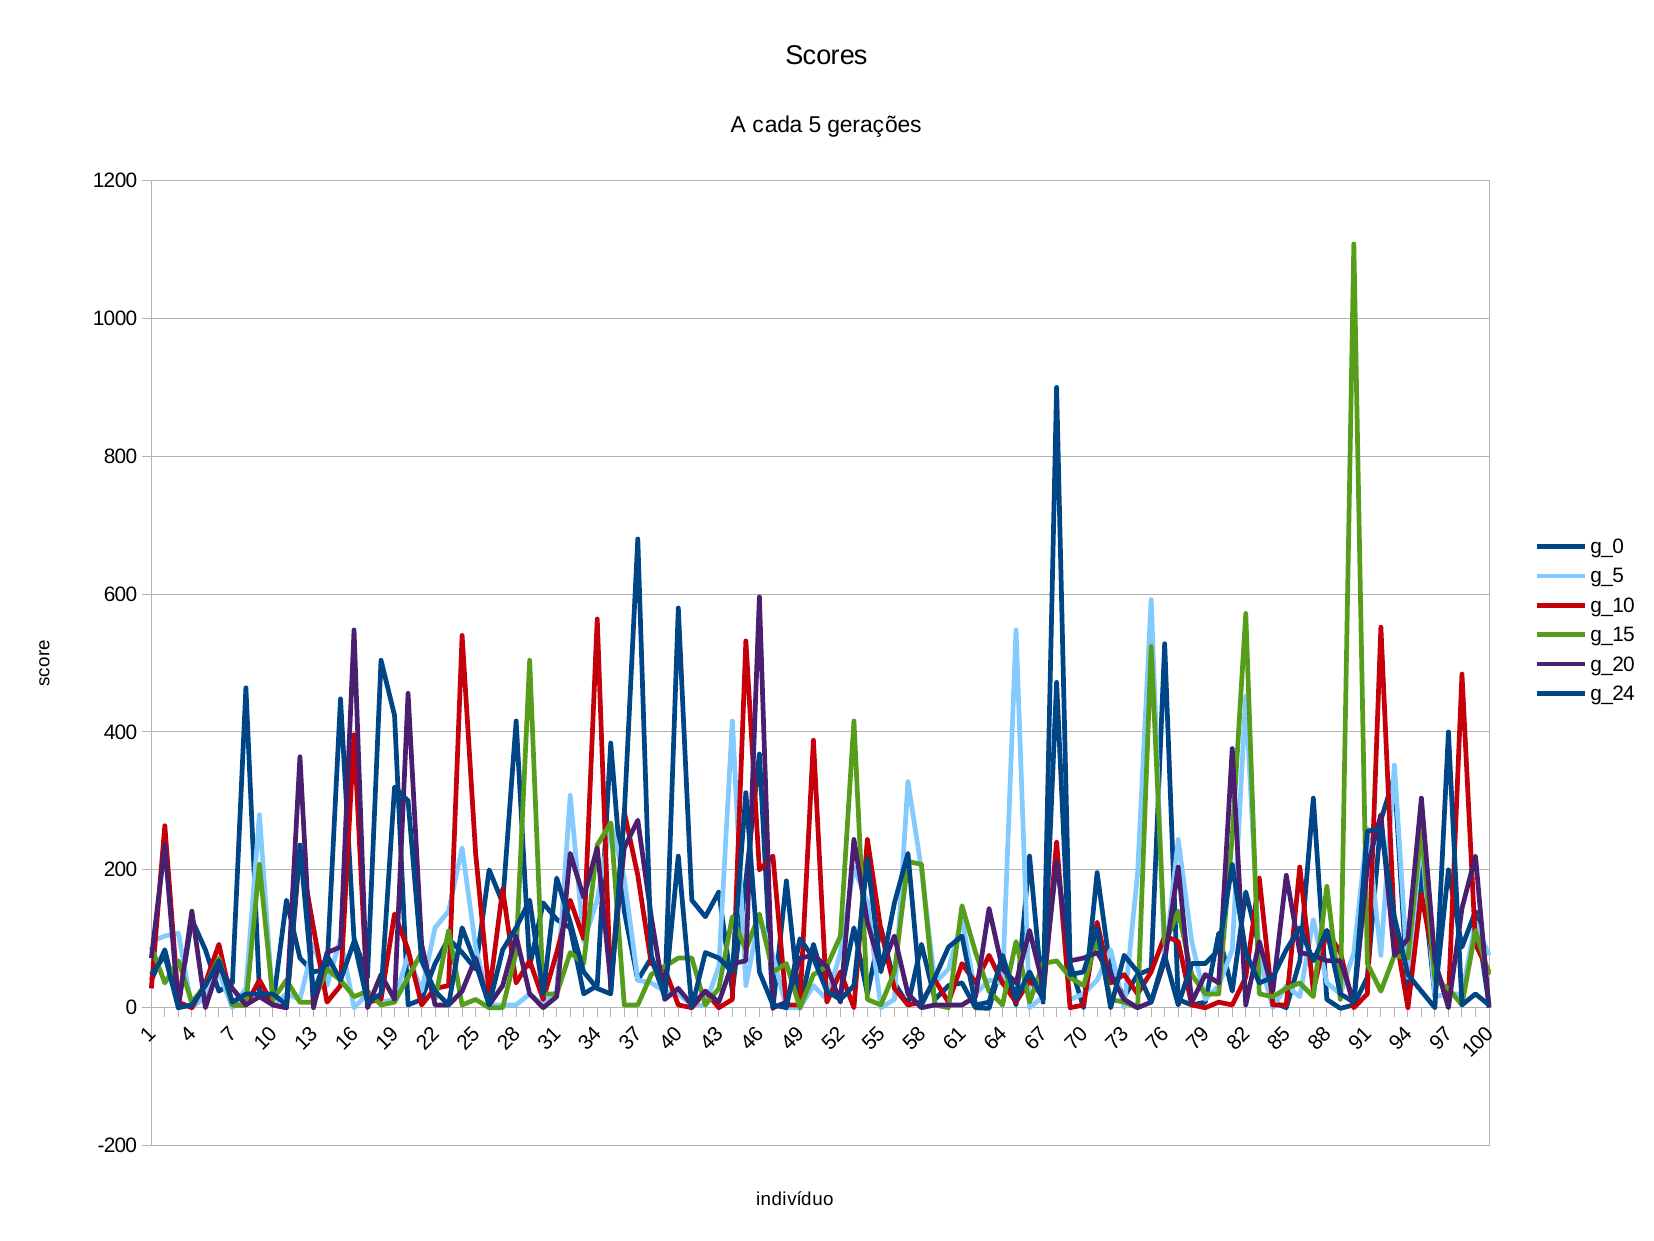

### Chart: Scores
A cada 5 gerações
| Category | g_0 | g_5 | g_10 | g_15 | g_20 | g_24 |
|---|---|---|---|---|---|---|
| 1 | 40.0 | 96.0 | 28.0 | 88.0 | 72.0 | 48.0 |
| 2 | 84.0 | 104.0 | 264.0 | 36.0 | 236.0 | 76.0 |
| 3 | 4.0 | 108.0 | 8.0 | 68.0 | 0.0 | 0.0 |
| 4 | 128.0 | 0.0 | 0.0 | 8.0 | 140.0 | 4.0 |
| 5 | 84.0 | 16.0 | 36.0 | 32.0 | 0.0 | 32.0 |
| 6 | 24.0 | 52.0 | 92.0 | 72.0 | 60.0 | 68.0 |
| 7 | 36.0 | 0.0 | 4.0 | 4.0 | 28.0 | 8.0 |
| 8 | 464.0 | 28.0 | 4.0 | 4.0 | 4.0 | 20.0 |
| 9 | 24.0 | 280.0 | 40.0 | 208.0 | 16.0 | 20.0 |
| 10 | 4.0 | 4.0 | 4.0 | 12.0 | 4.0 | 20.0 |
| 11 | 156.0 | 20.0 | 0.0 | 40.0 | 0.0 | 4.0 |
| 12 | 72.0 | 12.0 | 228.0 | 8.0 | 364.0 | 236.0 |
| 13 | 52.0 | 92.0 | 116.0 | 8.0 | 0.0 | 20.0 |
| 14 | 56.0 | 32.0 | 8.0 | 56.0 | 80.0 | 76.0 |
| 15 | 448.0 | 100.0 | 32.0 | 40.0 | 88.0 | 40.0 |
| 16 | 100.0 | 0.0 | 396.0 | 16.0 | 548.0 | 96.0 |
| 17 | 44.0 | 20.0 | 8.0 | 24.0 | 0.0 | 8.0 |
| 18 | 504.0 | 8.0 | 12.0 | 4.0 | 48.0 | 20.0 |
| 19 | 424.0 | 12.0 | 136.0 | 8.0 | 12.0 | 320.0 |
| 20 | 4.0 | 76.0 | 84.0 | 44.0 | 456.0 | 300.0 |
| 21 | 12.0 | 24.0 | 4.0 | 80.0 | 92.0 | 68.0 |
| 22 | 64.0 | 116.0 | 28.0 | 12.0 | 4.0 | 24.0 |
| 23 | 100.0 | 140.0 | 32.0 | 112.0 | 4.0 | 4.0 |
| 24 | 80.0 | 232.0 | 540.0 | 4.0 | 24.0 | 116.0 |
| 25 | 56.0 | 88.0 | 224.0 | 12.0 | 72.0 | 64.0 |
| 26 | 200.0 | 4.0 | 20.0 | 0.0 | 4.0 | 4.0 |
| 27 | 152.0 | 4.0 | 172.0 | 0.0 | 32.0 | 84.0 |
| 28 | 416.0 | 4.0 | 36.0 | 80.0 | 104.0 | 116.0 |
| 29 | 60.0 | 20.0 | 68.0 | 504.0 | 20.0 | 156.0 |
| 30 | 152.0 | 4.0 | 12.0 | 20.0 | 0.0 | 20.0 |
| 31 | 128.0 | 24.0 | 80.0 | 20.0 | 16.0 | 188.0 |
| 32 | 116.0 | 308.0 | 156.0 | 80.0 | 224.0 | 124.0 |
| 33 | 20.0 | 96.0 | 100.0 | 64.0 | 160.0 | 52.0 |
| 34 | 32.0 | 156.0 | 564.0 | 236.0 | 232.0 | 28.0 |
| 35 | 384.0 | 268.0 | 24.0 | 268.0 | 36.0 | 20.0 |
| 36 | 140.0 | 188.0 | 284.0 | 4.0 | 232.0 | 280.0 |
| 37 | 40.0 | 40.0 | 192.0 | 4.0 | 272.0 | 680.0 |
| 38 | 72.0 | 36.0 | 64.0 | 48.0 | 132.0 | 76.0 |
| 39 | 16.0 | 24.0 | 56.0 | 60.0 | 12.0 | 16.0 |
| 40 | 580.0 | 20.0 | 4.0 | 72.0 | 28.0 | 220.0 |
| 41 | 156.0 | 4.0 | 0.0 | 72.0 | 4.0 | 0.0 |
| 42 | 132.0 | 4.0 | 24.0 | 4.0 | 24.0 | 80.0 |
| 43 | 168.0 | 60.0 | 0.0 | 28.0 | 8.0 | 72.0 |
| 44 | 24.0 | 416.0 | 12.0 | 132.0 | 64.0 | 52.0 |
| 45 | 184.0 | 32.0 | 532.0 | 84.0 | 68.0 | 312.0 |
| 46 | 368.0 | 132.0 | 200.0 | 136.0 | 596.0 | 52.0 |
| 47 | -1.0 | 76.0 | 220.0 | 52.0 | 0.0 | 4.0 |
| 48 | 184.0 | 0.0 | 4.0 | 64.0 | 8.0 | 0.0 |
| 49 | -1.0 | 0.0 | 4.0 | 0.0 | 72.0 | 100.0 |
| 50 | 92.0 | 32.0 | 388.0 | 48.0 | 76.0 | 72.0 |
| 51 | 24.0 | 12.0 | 8.0 | 60.0 | 60.0 | 24.0 |
| 52 | 20.0 | 80.0 | 52.0 | 104.0 | 8.0 | 12.0 |
| 53 | 116.0 | 204.0 | 0.0 | 416.0 | 244.0 | 32.0 |
| 54 | 20.0 | 152.0 | 244.0 | 12.0 | 124.0 | 216.0 |
| 55 | 116.0 | 0.0 | 112.0 | 4.0 | 56.0 | 52.0 |
| 56 | 36.0 | 12.0 | 28.0 | 52.0 | 104.0 | 152.0 |
| 57 | 4.0 | 328.0 | 4.0 | 212.0 | 20.0 | 224.0 |
| 58 | 92.0 | 200.0 | 8.0 | 208.0 | 0.0 | 4.0 |
| 59 | 12.0 | 36.0 | 40.0 | 4.0 | 4.0 | 44.0 |
| 60 | 32.0 | 56.0 | 8.0 | 0.0 | 4.0 | 88.0 |
| 61 | 36.0 | 128.0 | 64.0 | 148.0 | 4.0 | 104.0 |
| 62 | 0.0 | 20.0 | 36.0 | 80.0 | 16.0 | 4.0 |
| 63 | -1.0 | 40.0 | 76.0 | 24.0 | 144.0 | 8.0 |
| 64 | 68.0 | 36.0 | 36.0 | 4.0 | 56.0 | 76.0 |
| 65 | 4.0 | 548.0 | 8.0 | 96.0 | 36.0 | 12.0 |
| 66 | 220.0 | 0.0 | 40.0 | 8.0 | 112.0 | 52.0 |
| 67 | 8.0 | 16.0 | 16.0 | 64.0 | 32.0 | 12.0 |
| 68 | 900.0 | 224.0 | 240.0 | 68.0 | 212.0 | 472.0 |
| 69 | 64.0 | 12.0 | 0.0 | 44.0 | 68.0 | 48.0 |
| 70 | 0.0 | 20.0 | 4.0 | 32.0 | 72.0 | 52.0 |
| 71 | 196.0 | 40.0 | 124.0 | 100.0 | 80.0 | 116.0 |
| 72 | 52.0 | 84.0 | 36.0 | 12.0 | 48.0 | 0.0 |
| 73 | 16.0 | 0.0 | 48.0 | 8.0 | 12.0 | 76.0 |
| 74 | 48.0 | 196.0 | 20.0 | 0.0 | 0.0 | 52.0 |
| 75 | 56.0 | 592.0 | 52.0 | 524.0 | 8.0 | 8.0 |
| 76 | 528.0 | 64.0 | 104.0 | 92.0 | 68.0 | 76.0 |
| 77 | 12.0 | 244.0 | 96.0 | 140.0 | 204.0 | 4.0 |
| 78 | 4.0 | 96.0 | 4.0 | 48.0 | 8.0 | 64.0 |
| 79 | 8.0 | 12.0 | 0.0 | 20.0 | 48.0 | 64.0 |
| 80 | 108.0 | 32.0 | 8.0 | 20.0 | 36.0 | 84.0 |
| 81 | 24.0 | 84.0 | 4.0 | 248.0 | 376.0 | 208.0 |
| 82 | 168.0 | 452.0 | 44.0 | 572.0 | 4.0 | 80.0 |
| 83 | 88.0 | 72.0 | 188.0 | 20.0 | 96.0 | 36.0 |
| 84 | 8.0 | 0.0 | 4.0 | 16.0 | 24.0 | 44.0 |
| 85 | 0.0 | 32.0 | 4.0 | 28.0 | 192.0 | 84.0 |
| 86 | 68.0 | 16.0 | 204.0 | 36.0 | 80.0 | 116.0 |
| 87 | 304.0 | 128.0 | 24.0 | 16.0 | 76.0 | 68.0 |
| 88 | 12.0 | 36.0 | 112.0 | 176.0 | 68.0 | 112.0 |
| 89 | -1.0 | 20.0 | 80.0 | 12.0 | 68.0 | 20.0 |
| 90 | 4.0 | 80.0 | 0.0 | 1108.0 | 8.0 | 8.0 |
| 91 | 44.0 | 260.0 | 20.0 | 64.0 | 204.0 | 256.0 |
| 92 | 272.0 | 76.0 | 552.0 | 24.0 | 280.0 | 260.0 |
| 93 | 336.0 | 352.0 | 116.0 | 76.0 | 76.0 | 132.0 |
| 94 | 16.0 | 44.0 | 0.0 | 72.0 | 100.0 | 48.0 |
| 95 | 204.0 | 248.0 | 164.0 | 260.0 | 304.0 | 24.0 |
| 96 | 16.0 | 16.0 | 60.0 | 40.0 | 68.0 | 0.0 |
| 97 | 200.0 | 20.0 | 12.0 | 28.0 | 0.0 | 400.0 |
| 98 | 88.0 | 20.0 | 484.0 | 4.0 | 144.0 | 4.0 |
| 99 | 140.0 | 124.0 | 92.0 | 112.0 | 220.0 | 20.0 |
| 100 | 4.0 | 76.0 | 52.0 | 48.0 | 0.0 | 4.0 |